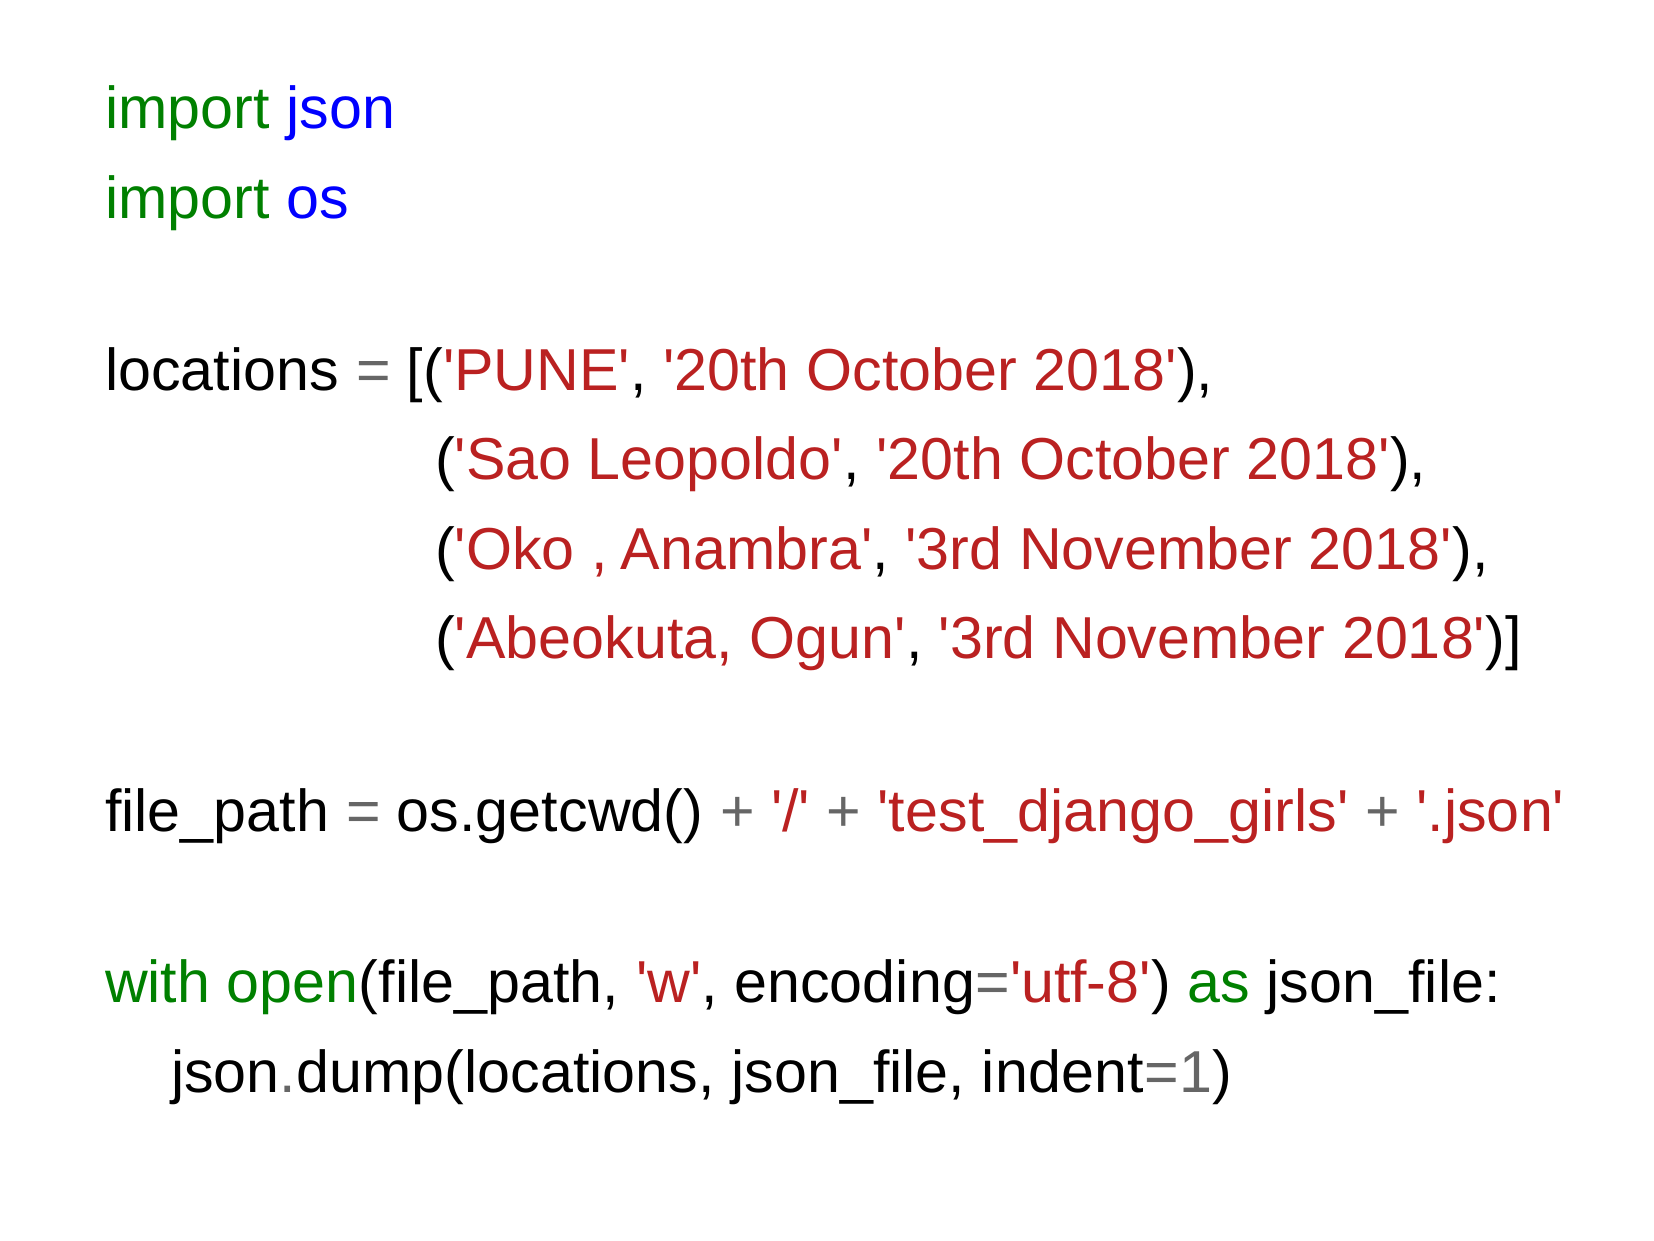

# import json
import os
locations = [('PUNE', '20th October 2018'),
 ('Sao Leopoldo', '20th October 2018'),
 ('Oko , Anambra', '3rd November 2018'),
 ('Abeokuta, Ogun', '3rd November 2018')]
file_path = os.getcwd() + '/' + 'test_django_girls' + '.json'
with open(file_path, 'w', encoding='utf-8') as json_file:
 json.dump(locations, json_file, indent=1)